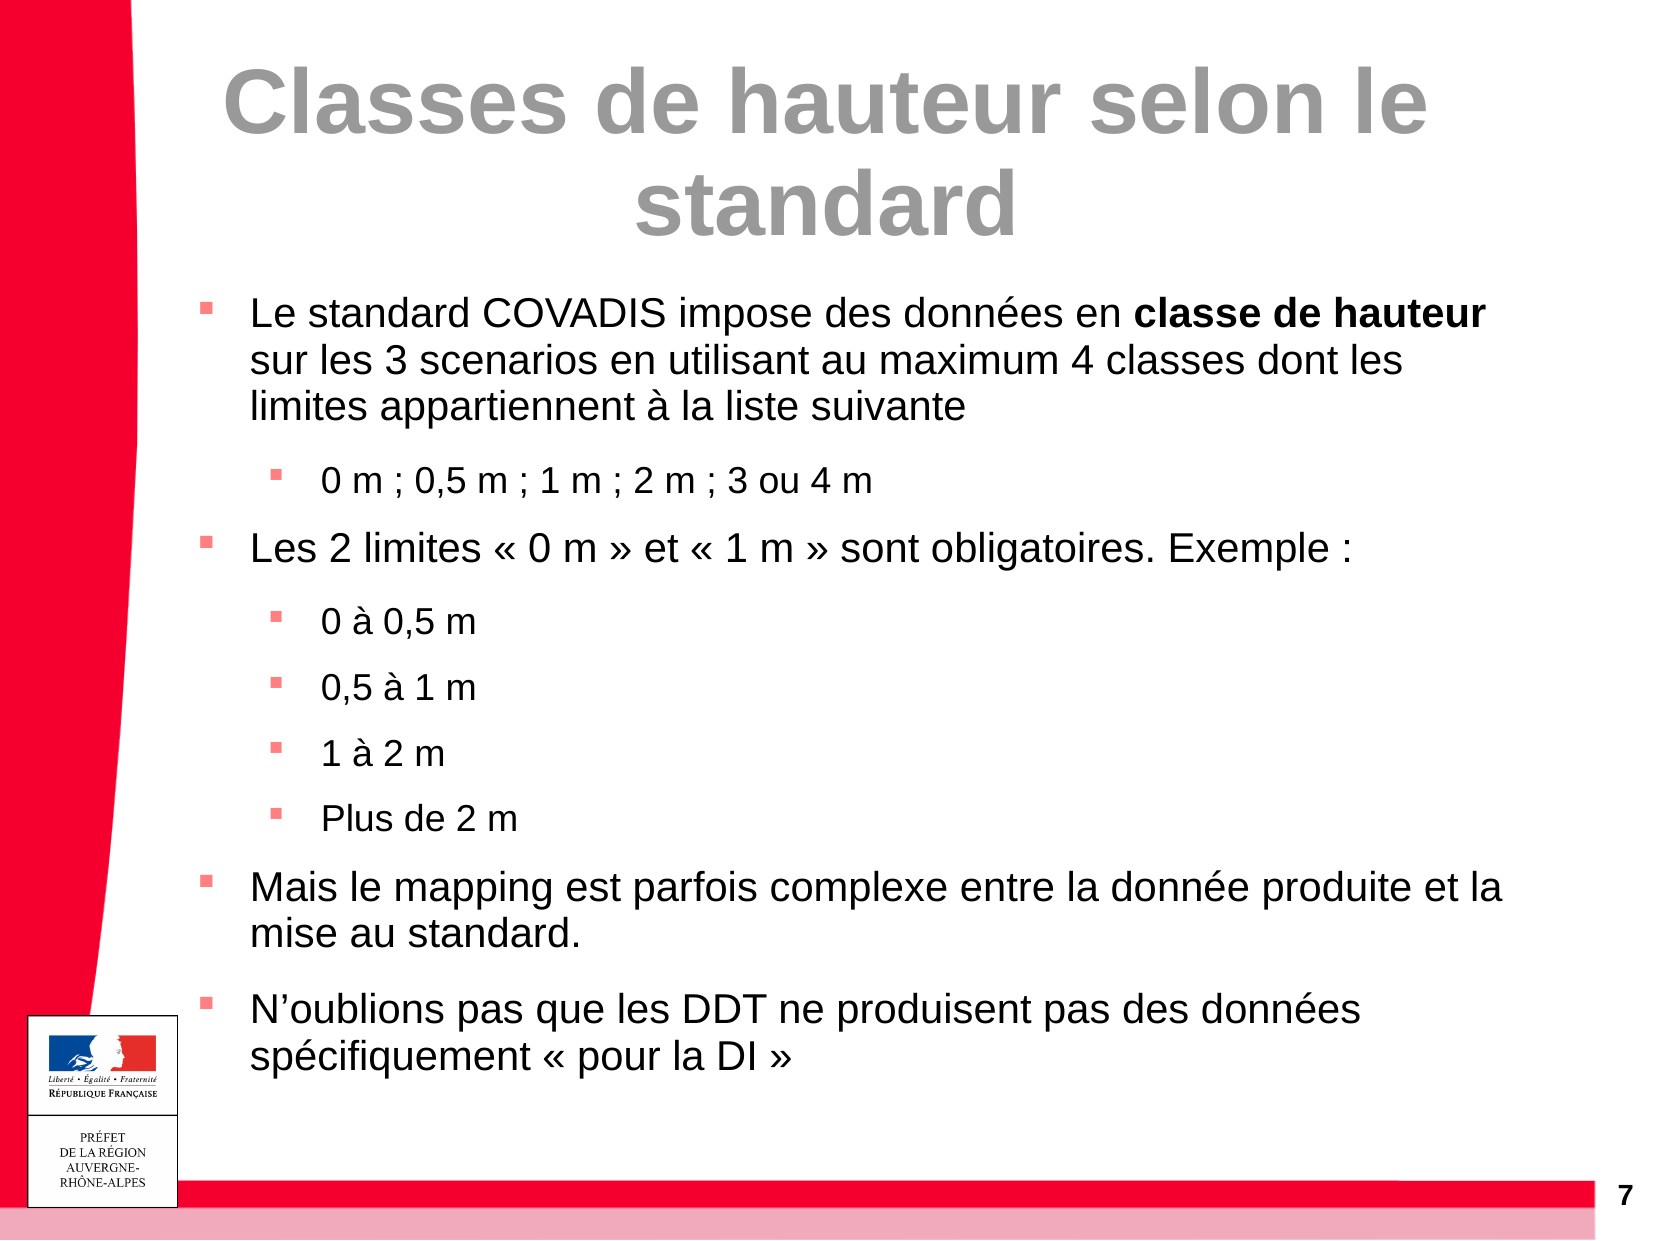

# Classes de hauteur selon le standard
Le standard COVADIS impose des données en classe de hauteur sur les 3 scenarios en utilisant au maximum 4 classes dont les limites appartiennent à la liste suivante
0 m ; 0,5 m ; 1 m ; 2 m ; 3 ou 4 m
Les 2 limites « 0 m » et « 1 m » sont obligatoires. Exemple :
0 à 0,5 m
0,5 à 1 m
1 à 2 m
Plus de 2 m
Mais le mapping est parfois complexe entre la donnée produite et la mise au standard.
N’oublions pas que les DDT ne produisent pas des données spécifiquement « pour la DI »
7